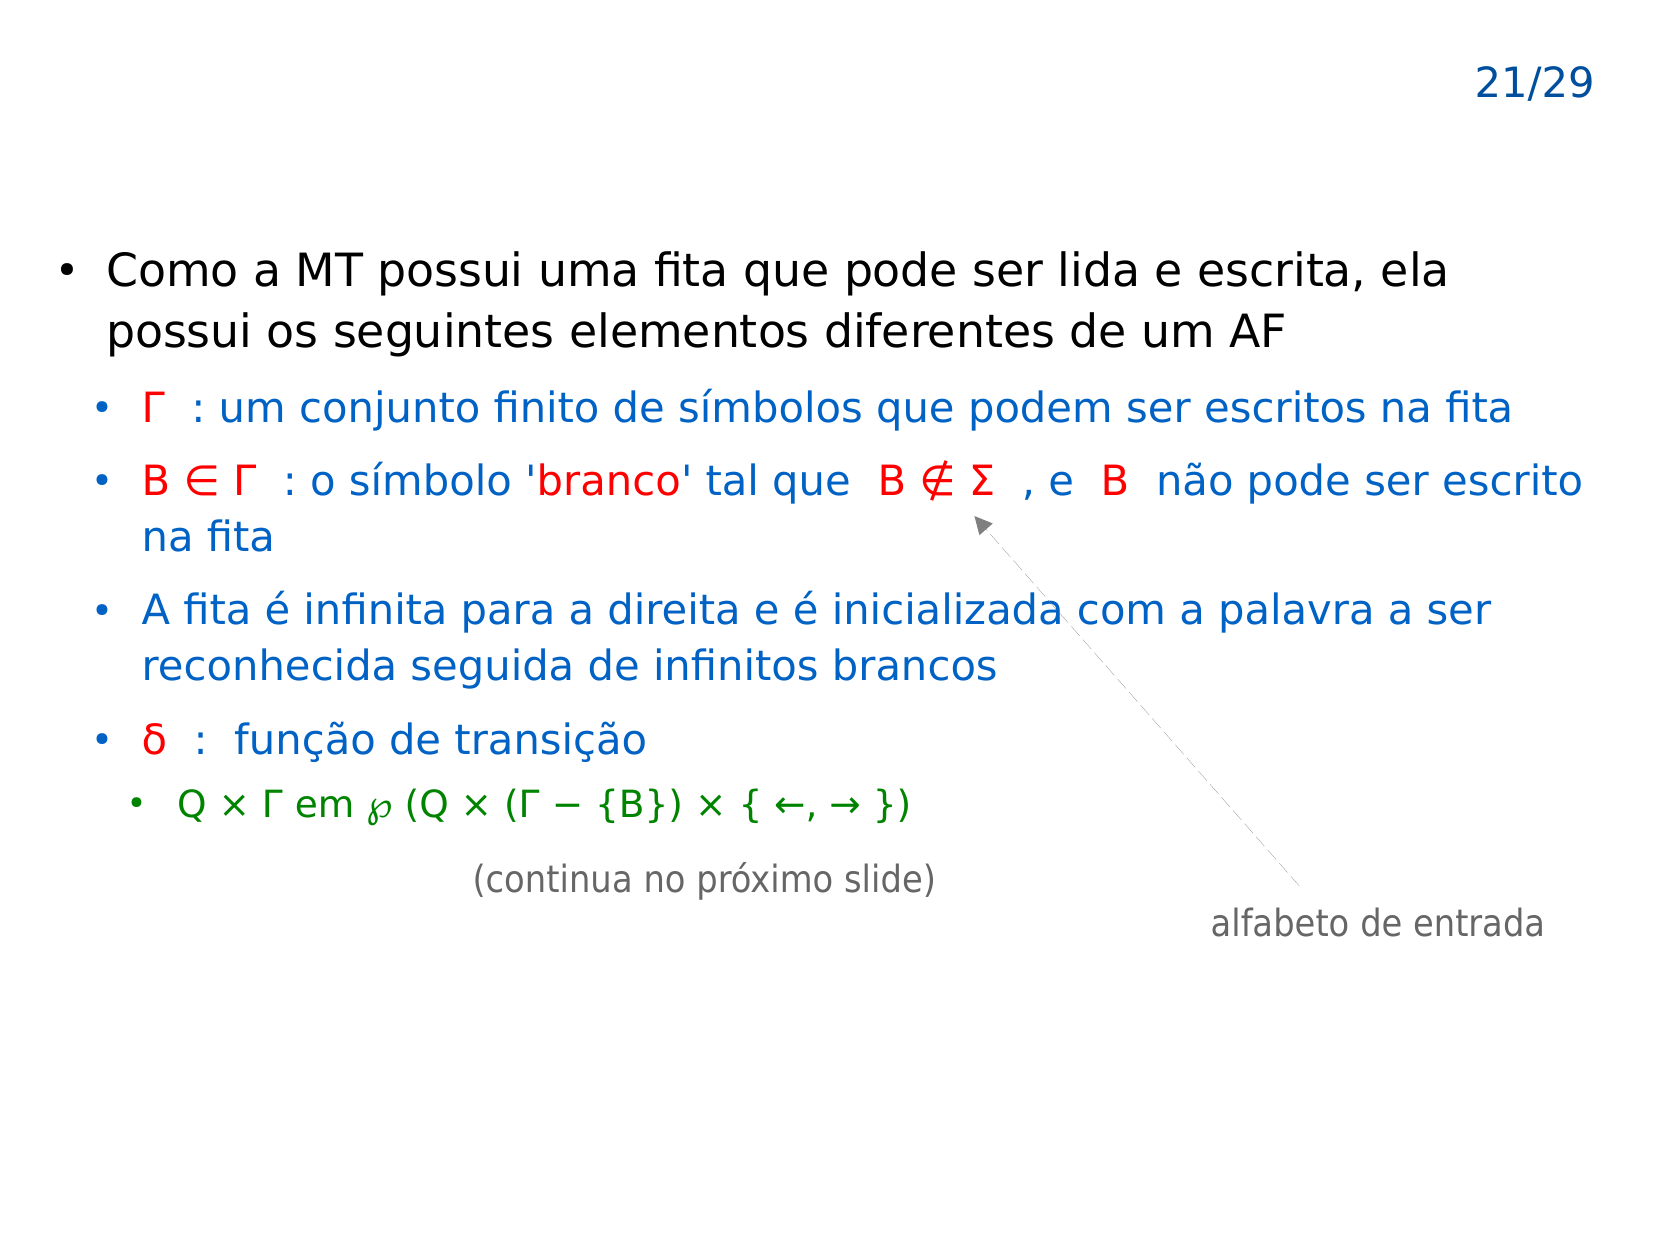

#
21
Como a MT possui uma fita que pode ser lida e escrita, ela possui os seguintes elementos diferentes de um AF
Γ : um conjunto finito de símbolos que podem ser escritos na fita
B ∈ Γ : o símbolo 'branco' tal que B ∉ Σ , e B não pode ser escrito na fita
A fita é infinita para a direita e é inicializada com a palavra a ser reconhecida seguida de infinitos brancos
δ : função de transição
Q × Γ em ℘ (Q × (Γ − {B}) × { ←, → })
(continua no próximo slide)
alfabeto de entrada